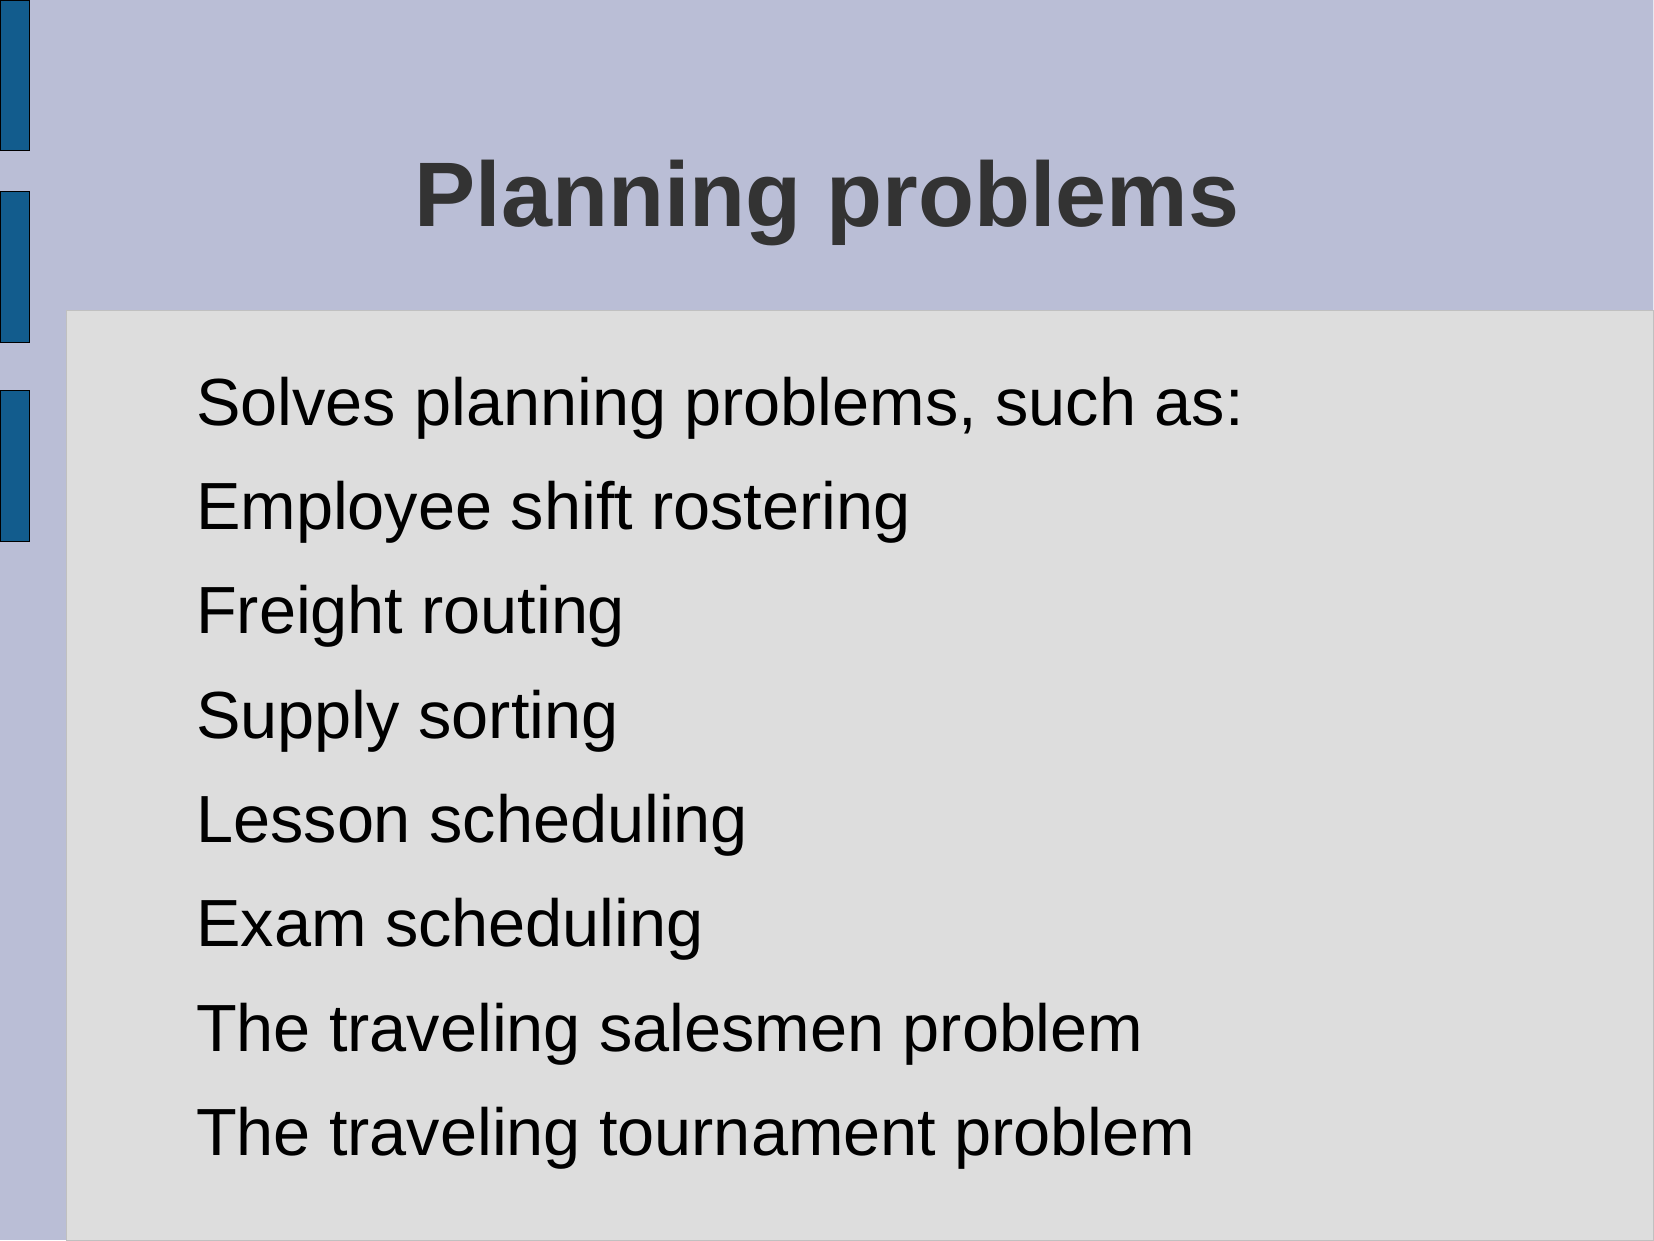

# Planning problems
Solves planning problems, such as:
Employee shift rostering
Freight routing
Supply sorting
Lesson scheduling
Exam scheduling
The traveling salesmen problem
The traveling tournament problem